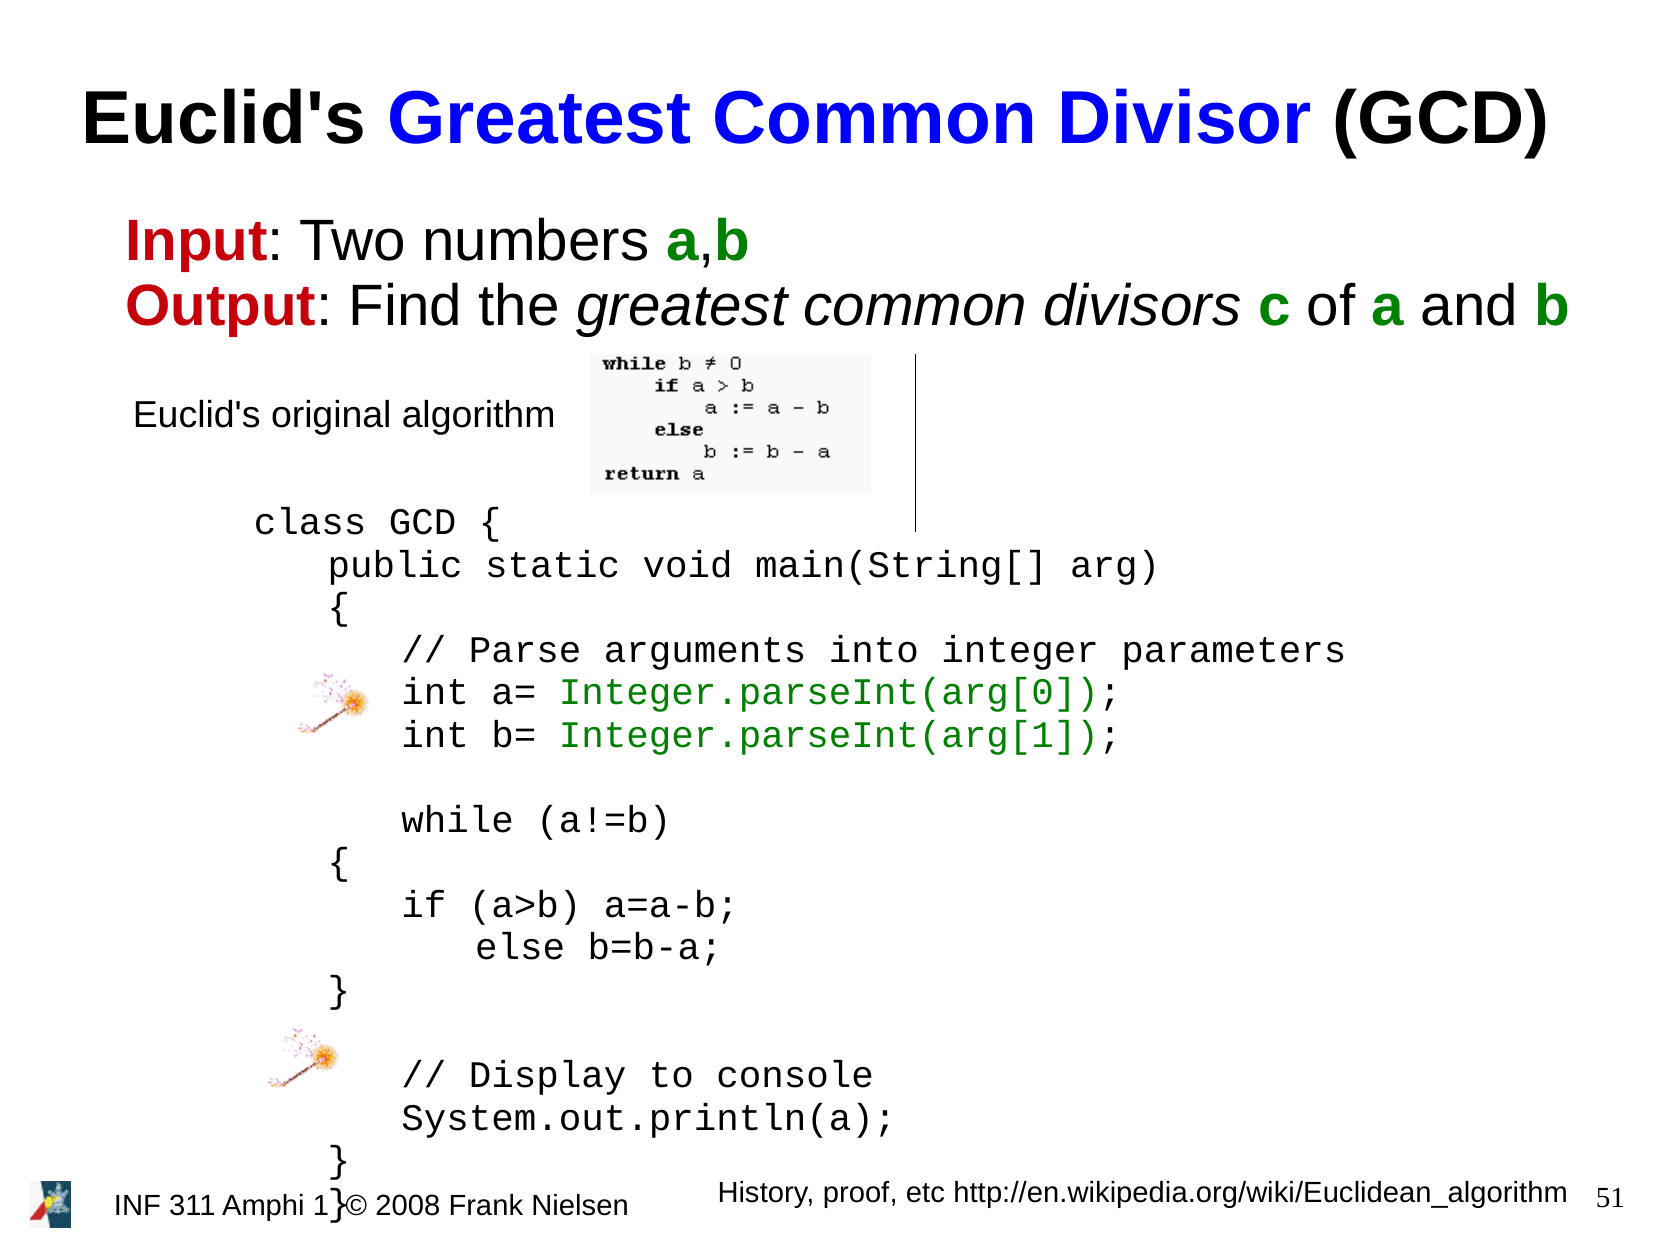

Euclid's Greatest Common Divisor (GCD)
Input: Two numbers a,b
Output: Find the greatest common divisors c of a and b
Euclid's original algorithm
class GCD {
	public static void main(String[] arg)
	{
		// Parse arguments into integer parameters
		int a= Integer.parseInt(arg[0]);
		int b= Integer.parseInt(arg[1]);
		while (a!=b)
	{
		if (a>b) a=a-b;
			else b=b-a;
	}
		// Display to console
		System.out.println(a);
	}
	}
History, proof, etc http://en.wikipedia.org/wiki/Euclidean_algorithm
51